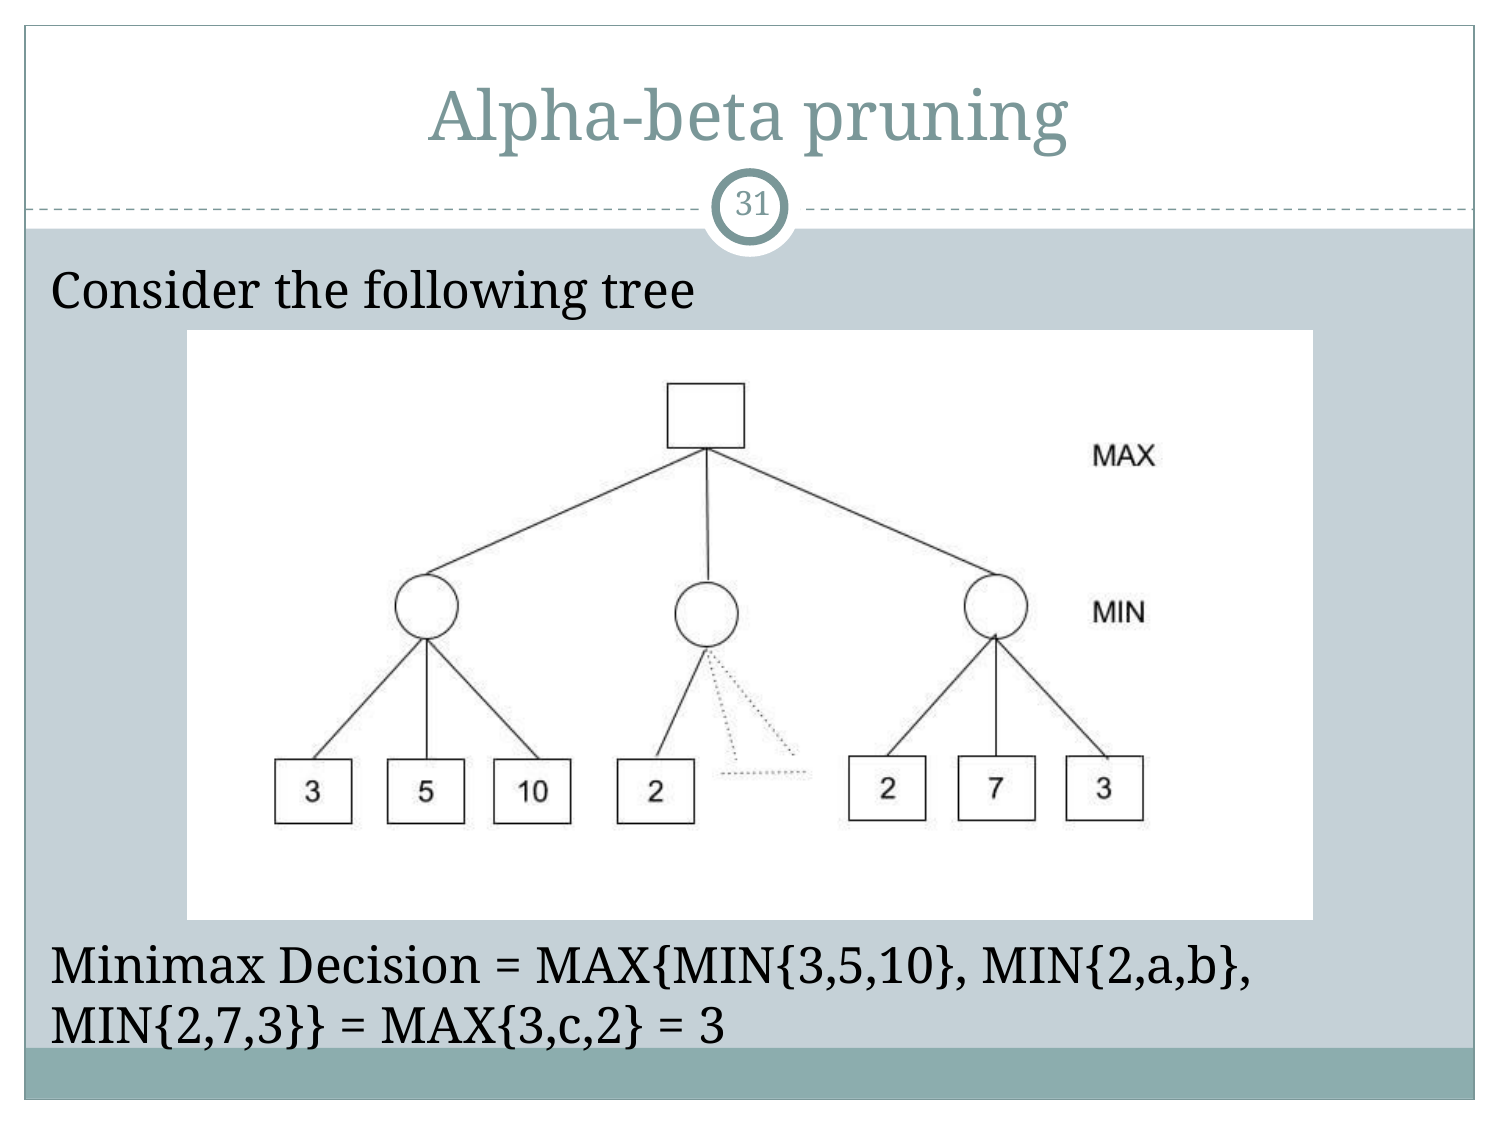

# Alpha-beta pruning
Consider the following tree
Minimax Decision = MAX{MIN{3,5,10}, MIN{2,a,b}, MIN{2,7,3}} = MAX{3,c,2} = 3